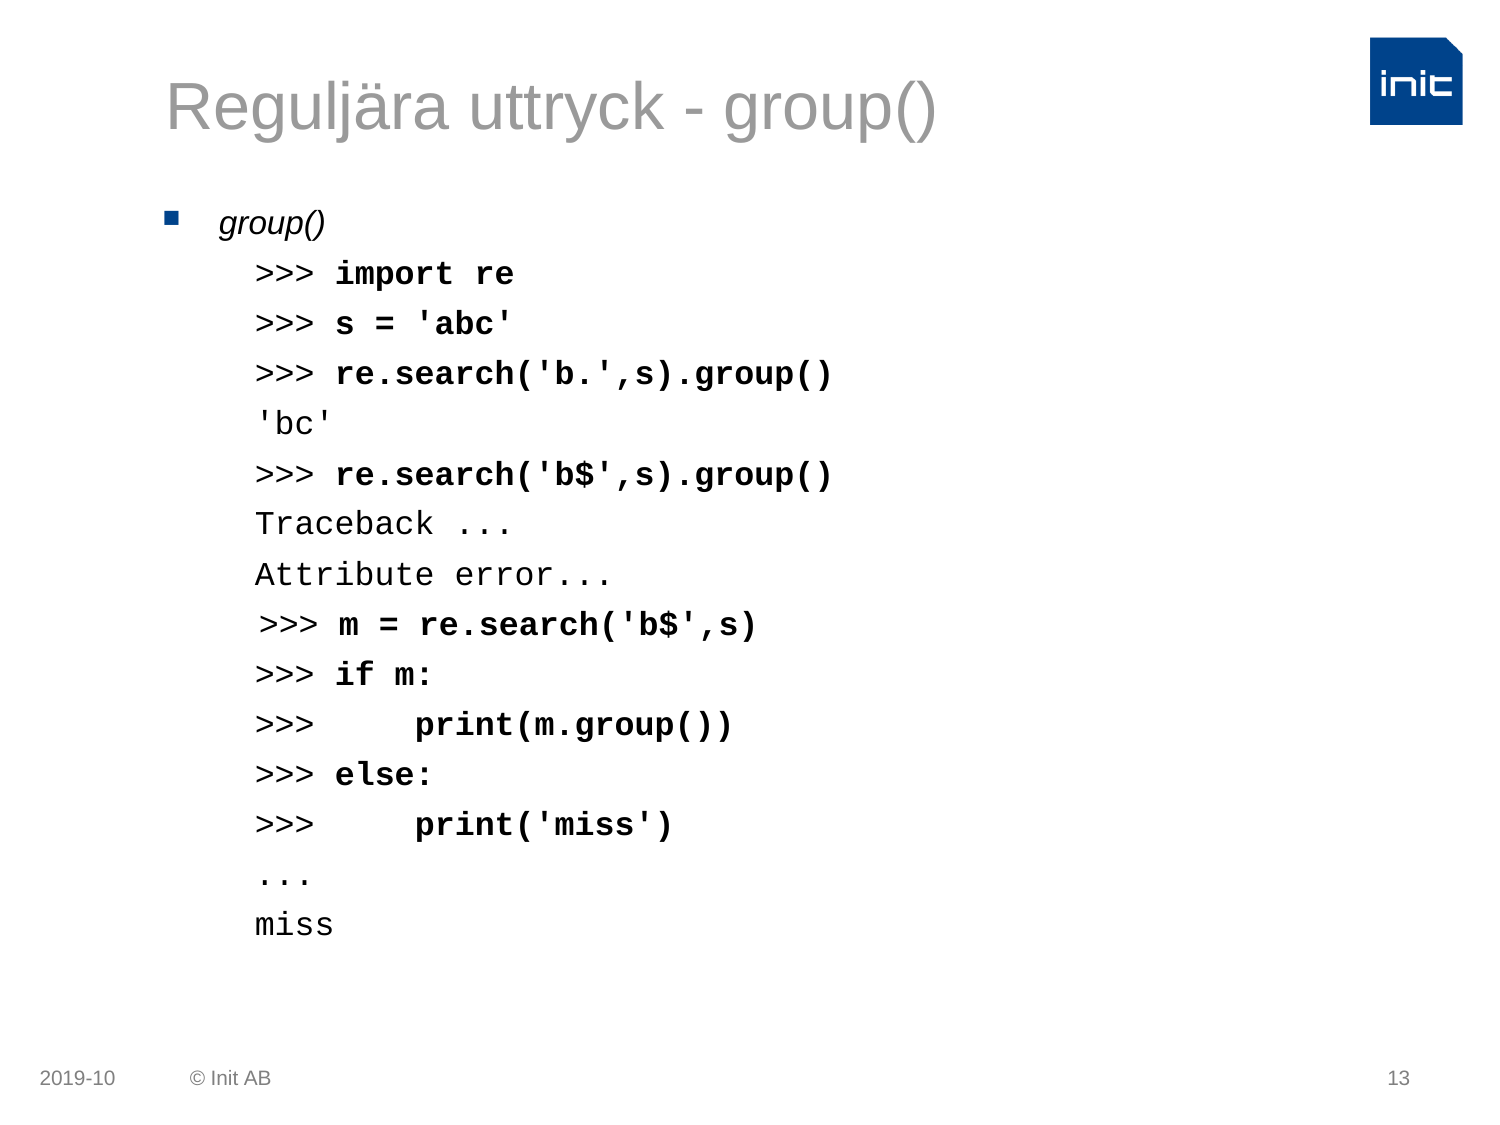

Reguljära uttryck - group()
group()
>>> import re
>>> s = 'abc'
>>> re.search('b.',s).group()
'bc'
>>> re.search('b$',s).group()
Traceback ...
Attribute error...
 >>> m = re.search('b$',s)
>>> if m:
>>> print(m.group())
>>> else:
>>> print('miss')
...
miss
2019-10
© Init AB